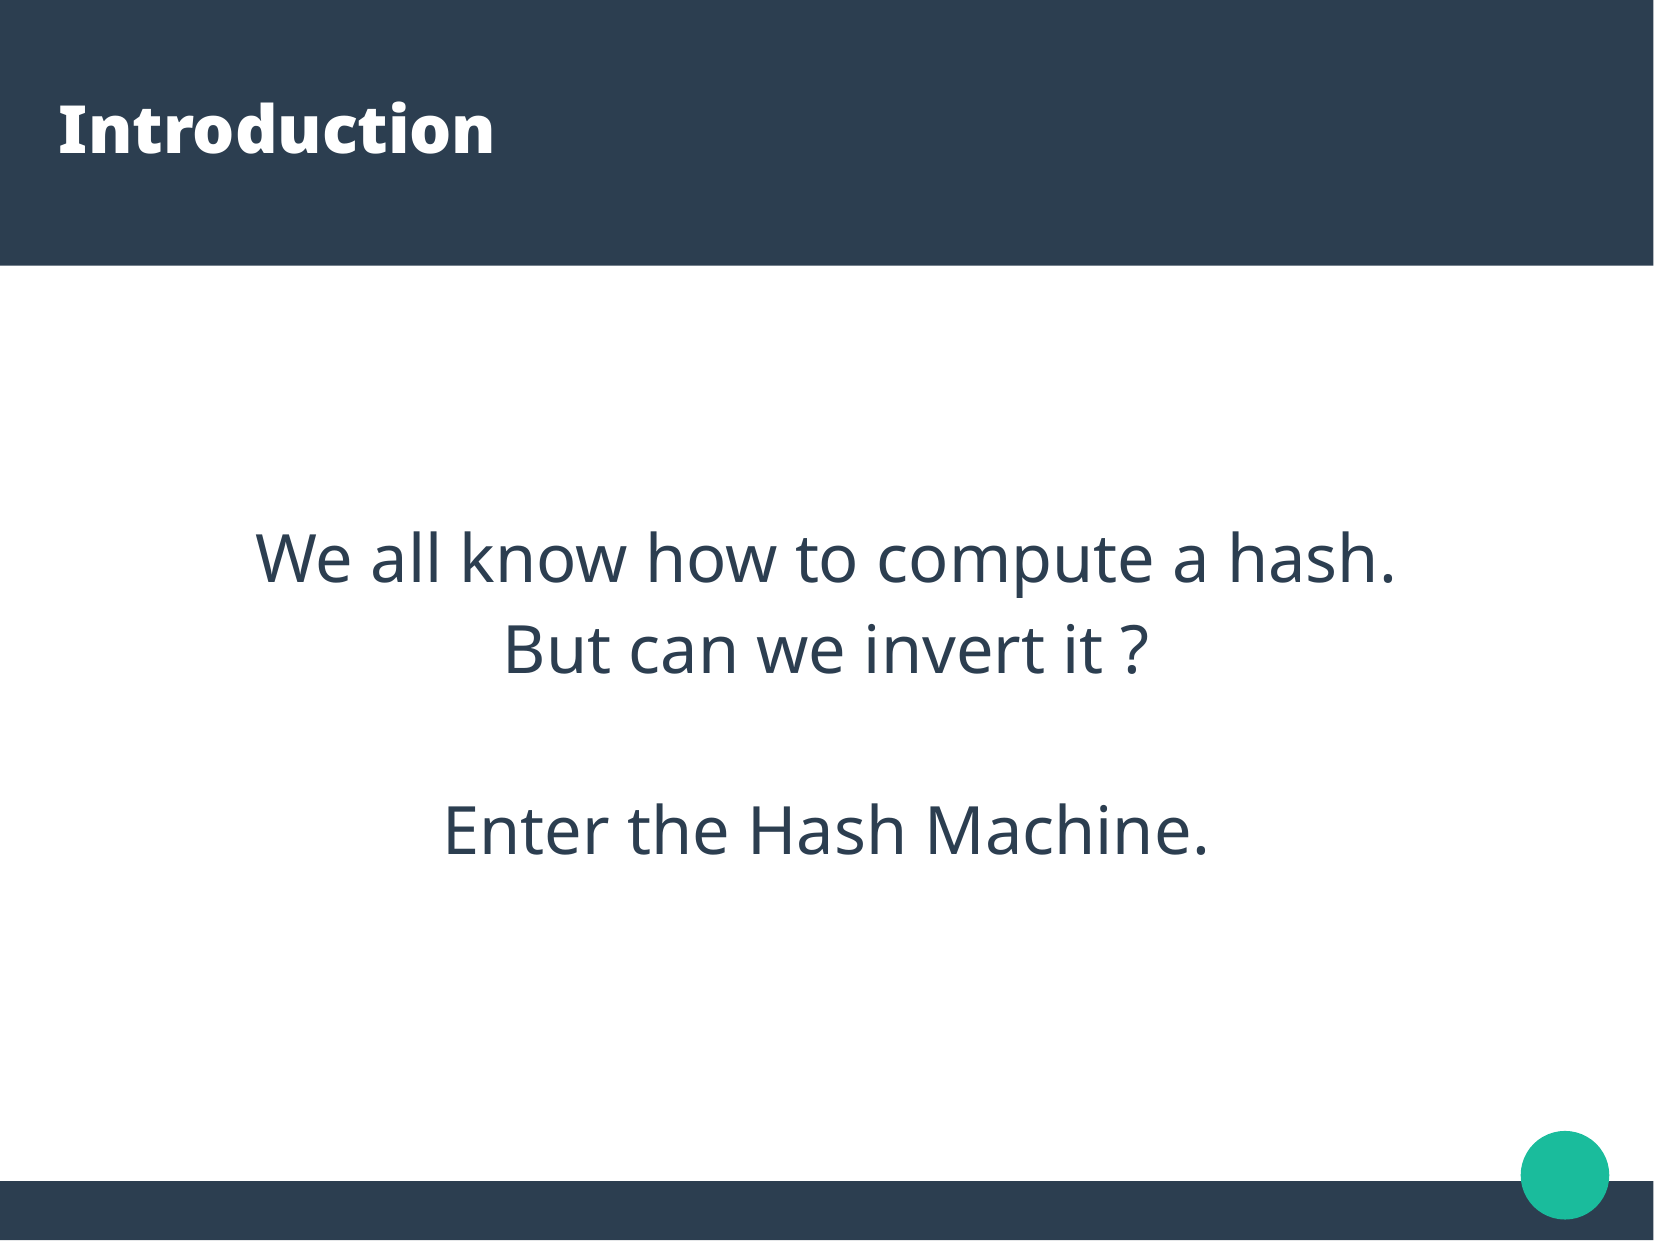

# Introduction
We all know how to compute a hash.
But can we invert it ?
Enter the Hash Machine.